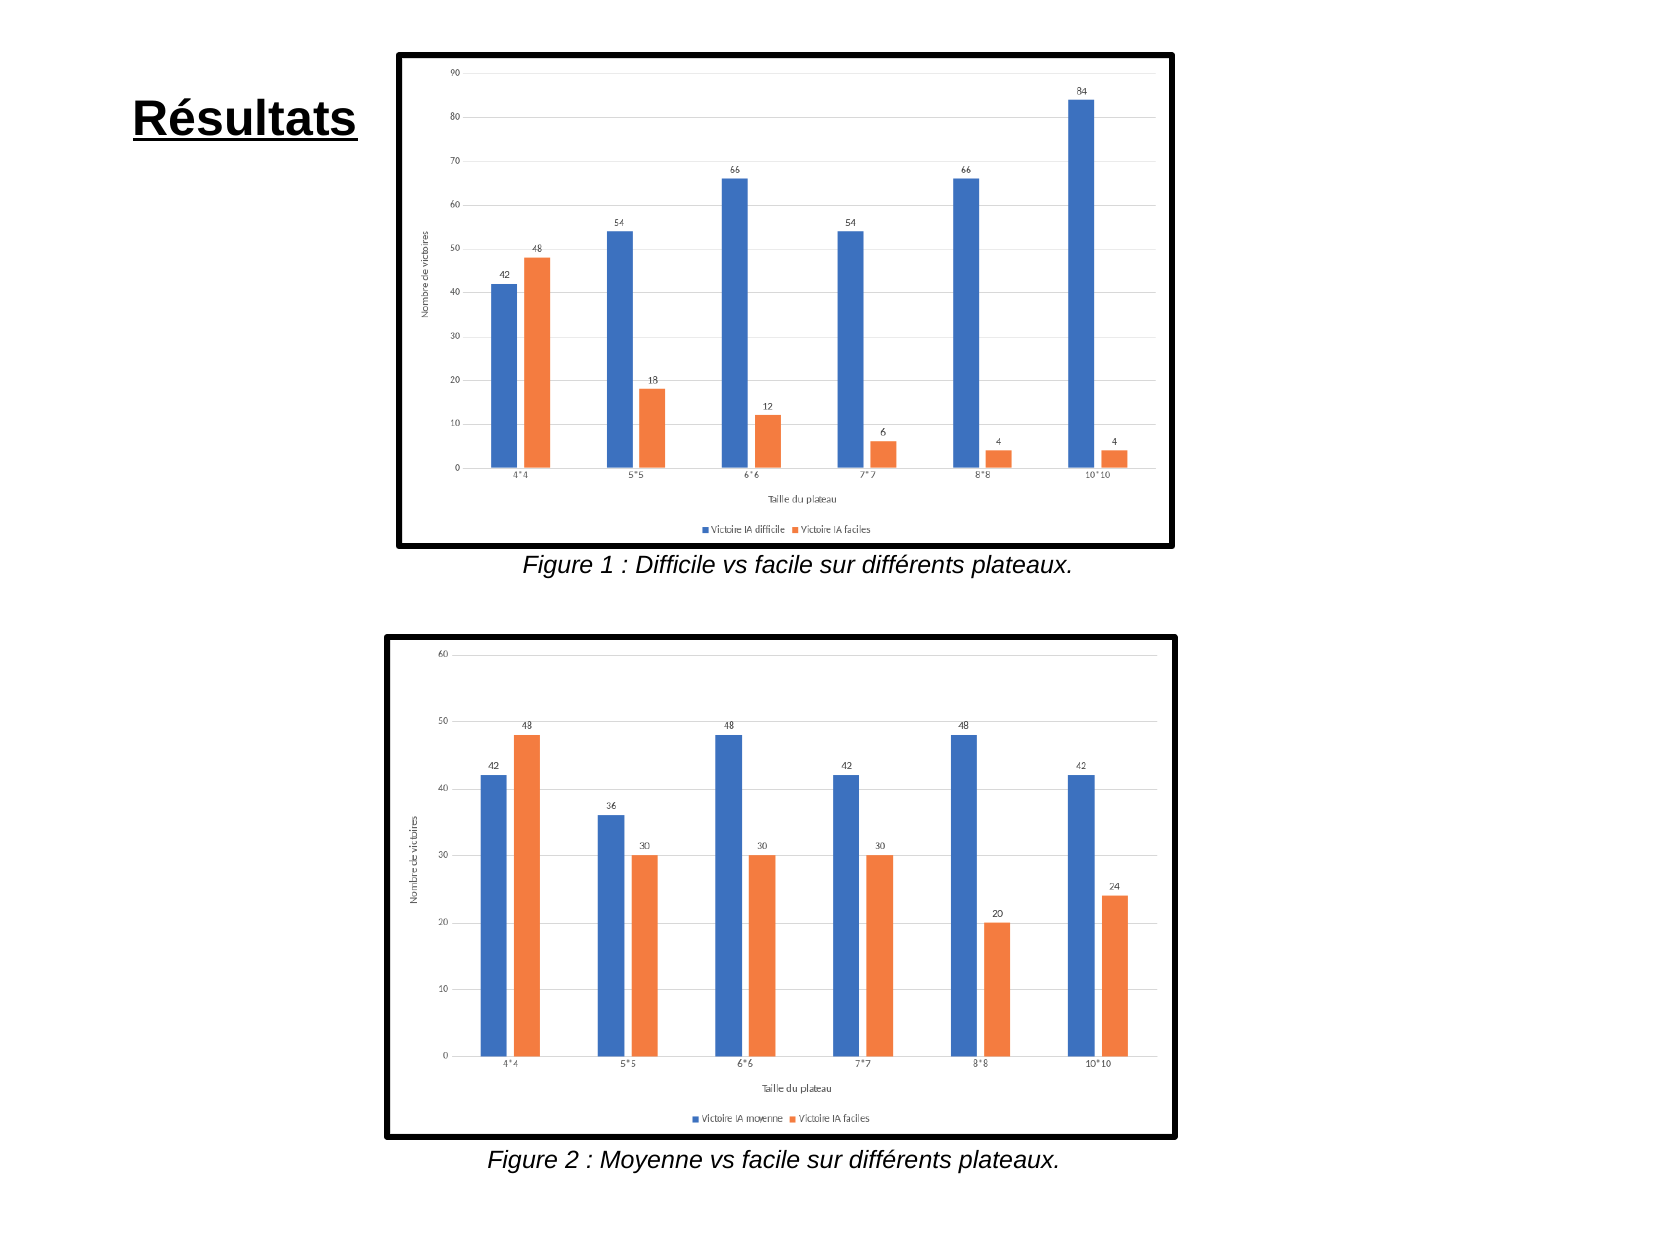

Résultats
Figure 1 : Difficile vs facile sur différents plateaux.
Figure 2 : Moyenne vs facile sur différents plateaux.